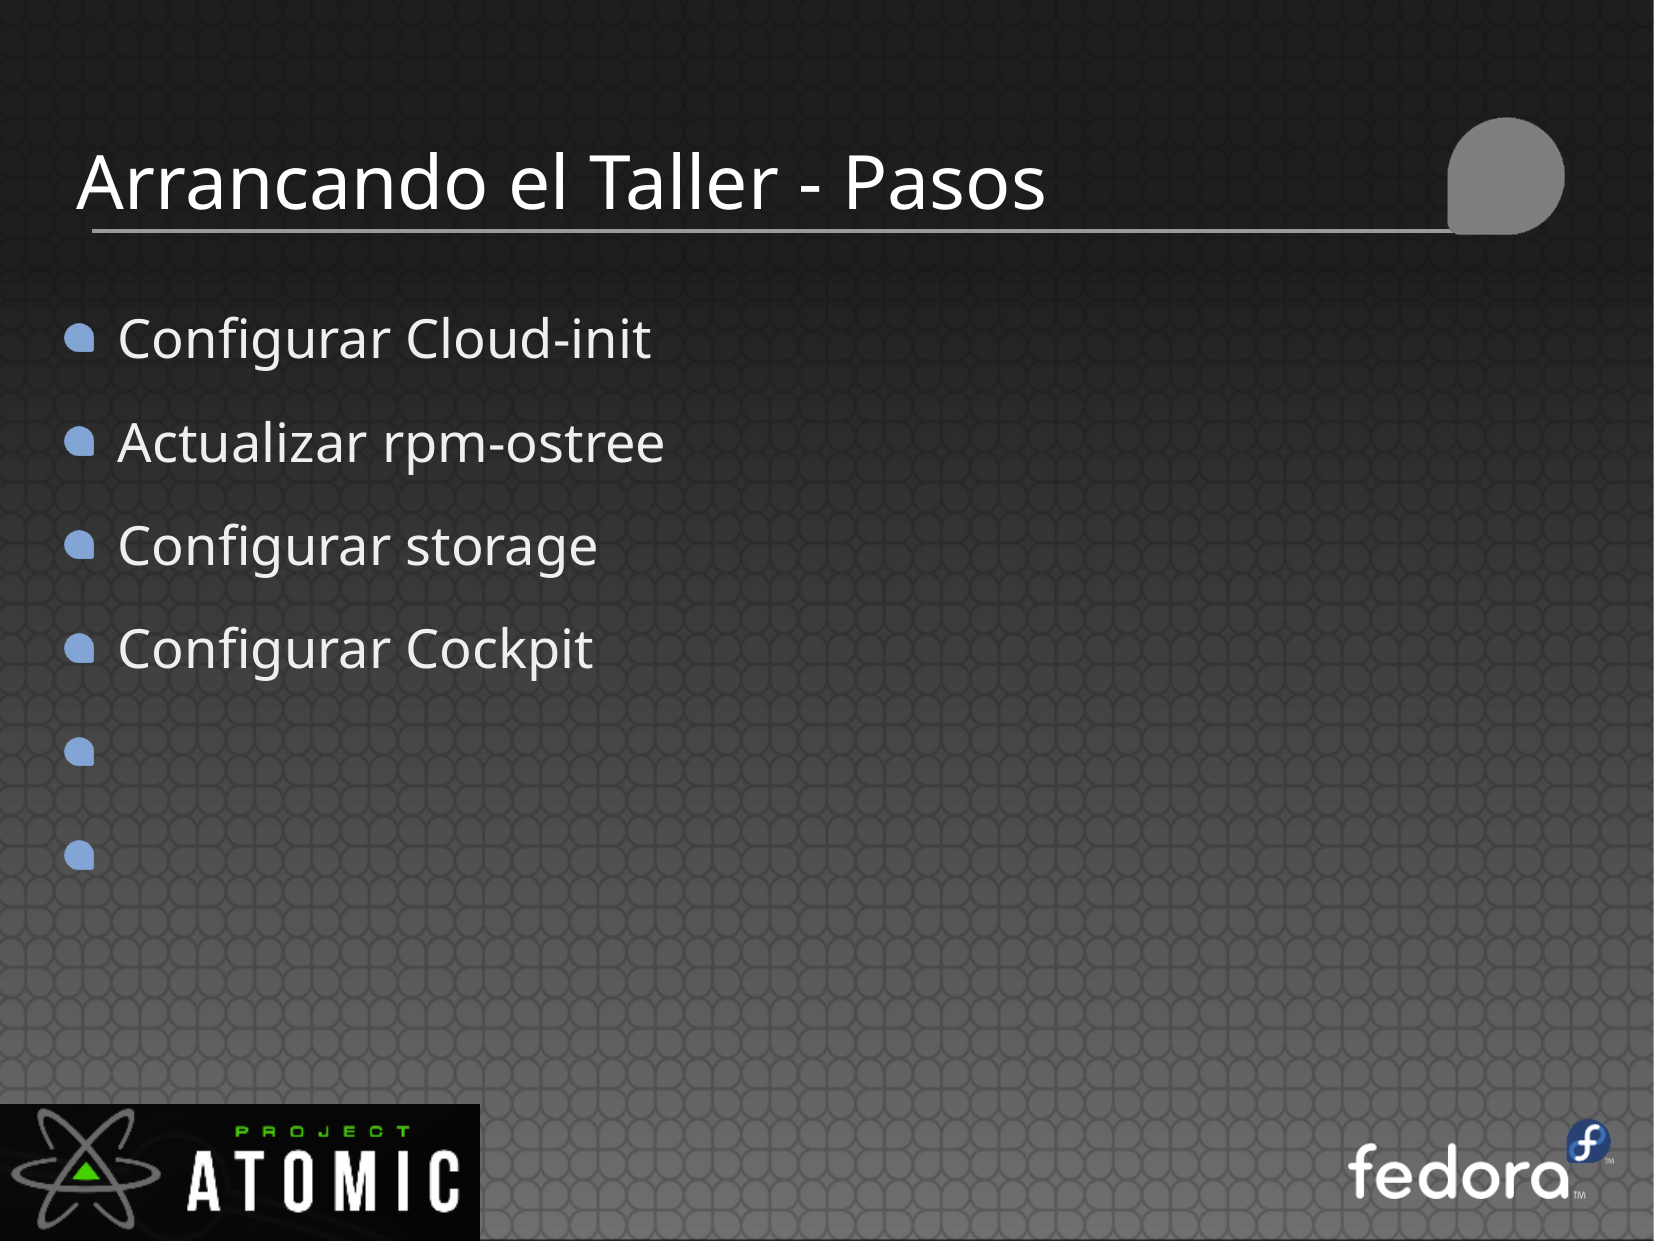

# Arrancando el Taller - Pasos
Configurar Cloud-init
Actualizar rpm-ostree
Configurar storage
Configurar Cockpit